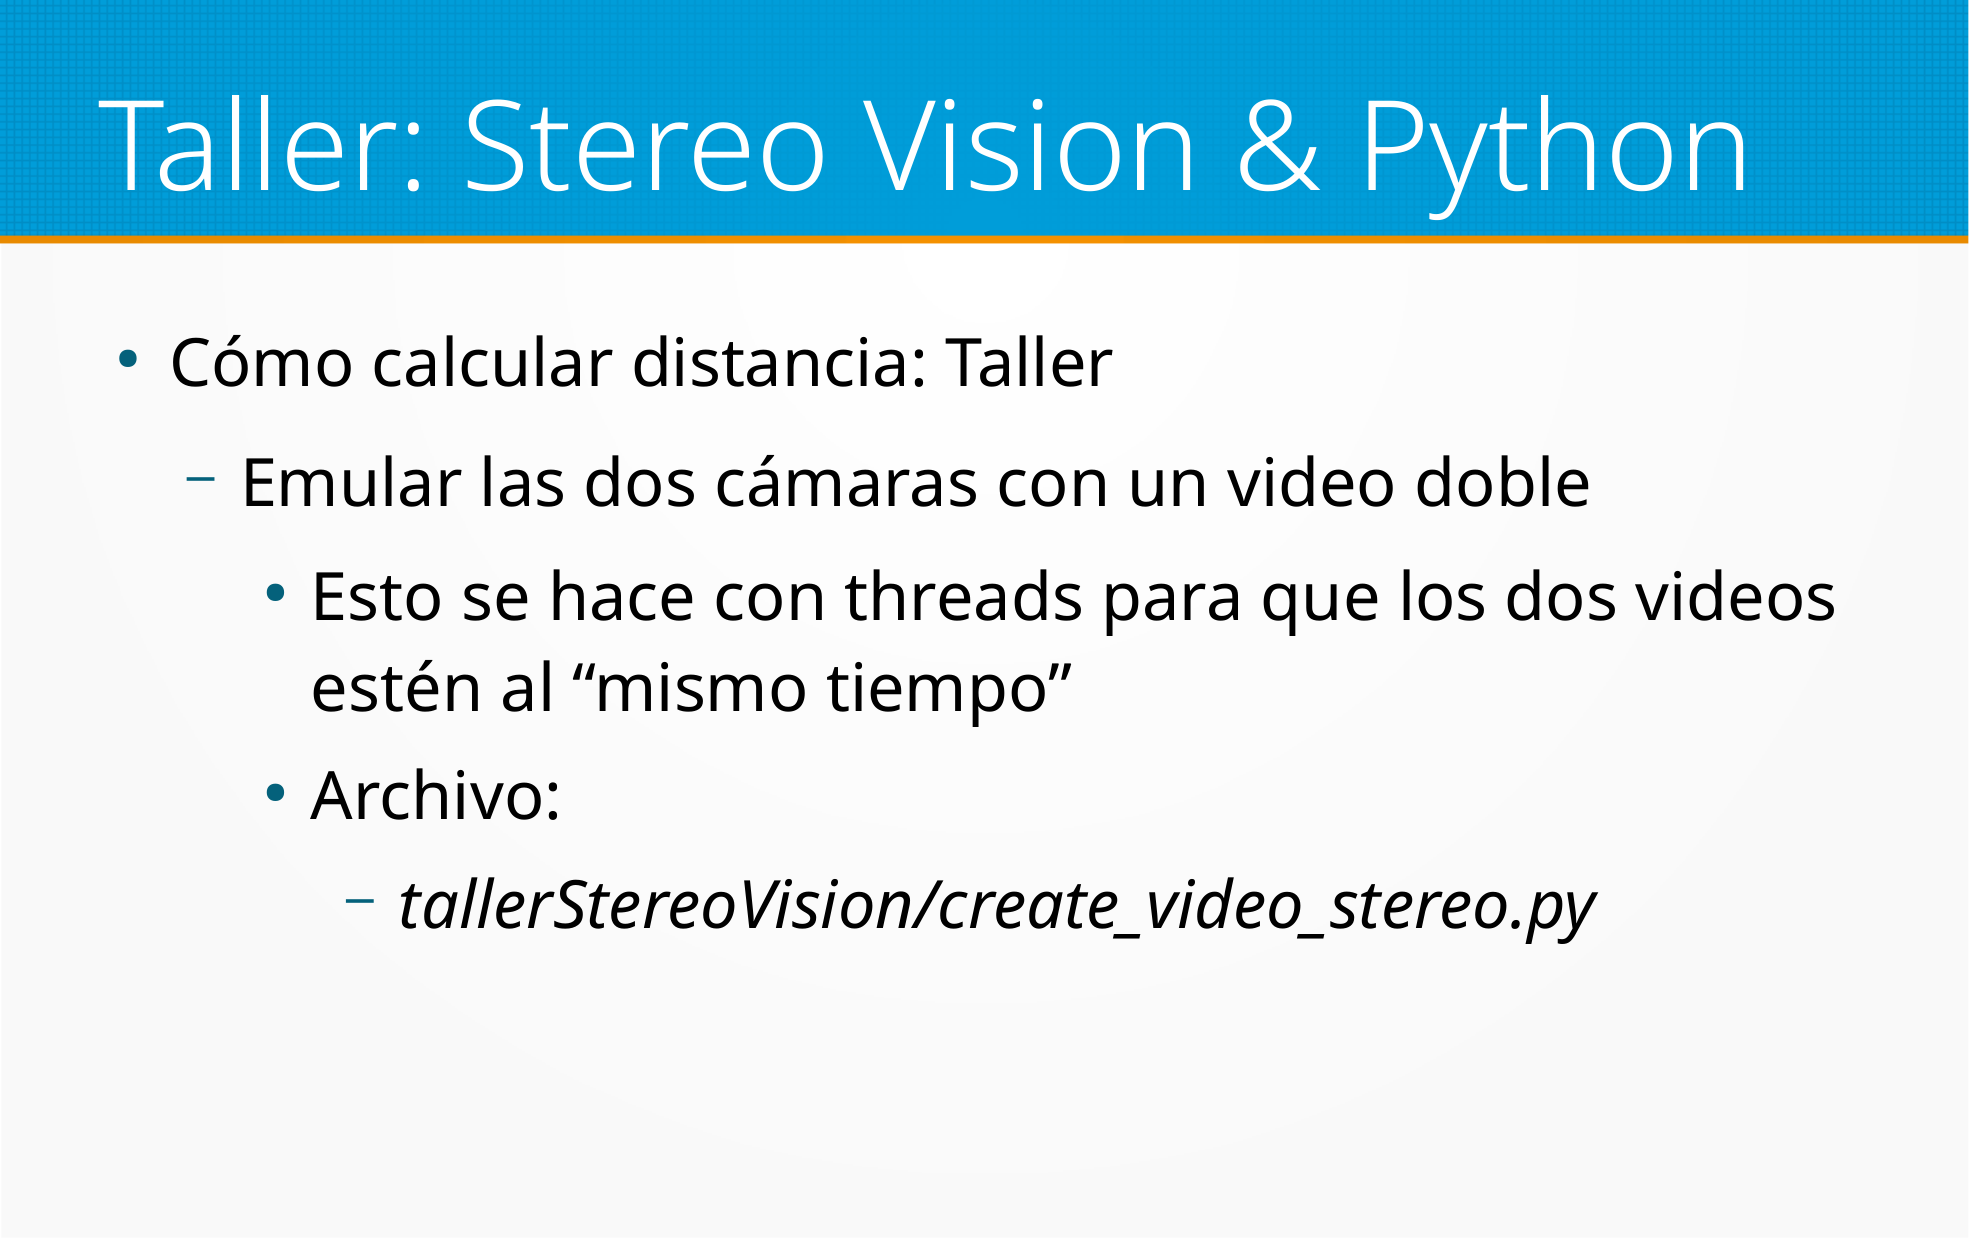

# Taller: Stereo Vision & Python
Cómo calcular distancia: Taller
Emular las dos cámaras con un video doble
Esto se hace con threads para que los dos videos estén al “mismo tiempo”
Archivo:
 tallerStereoVision/create_video_stereo.py